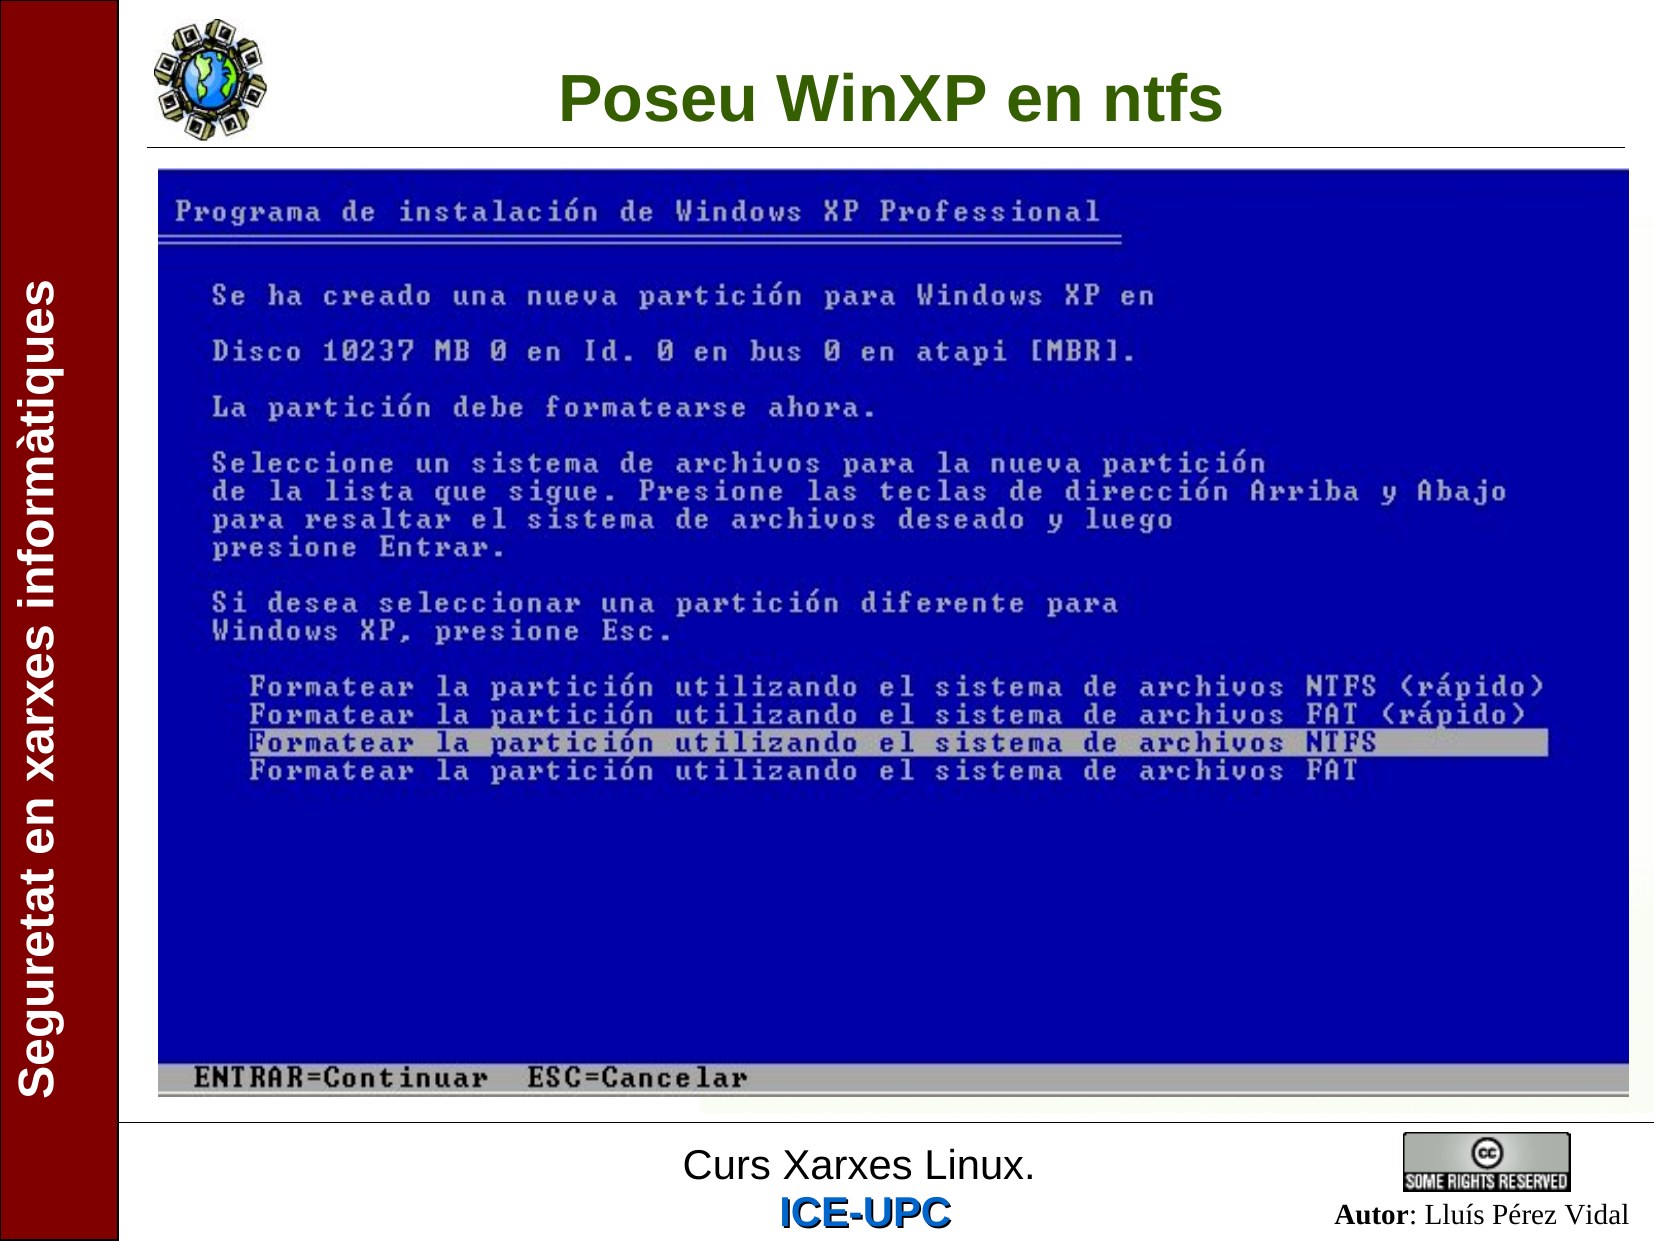

# Poseu WinXP en ntfs
 Croquis d'arquitectura mostrant les 3 zones